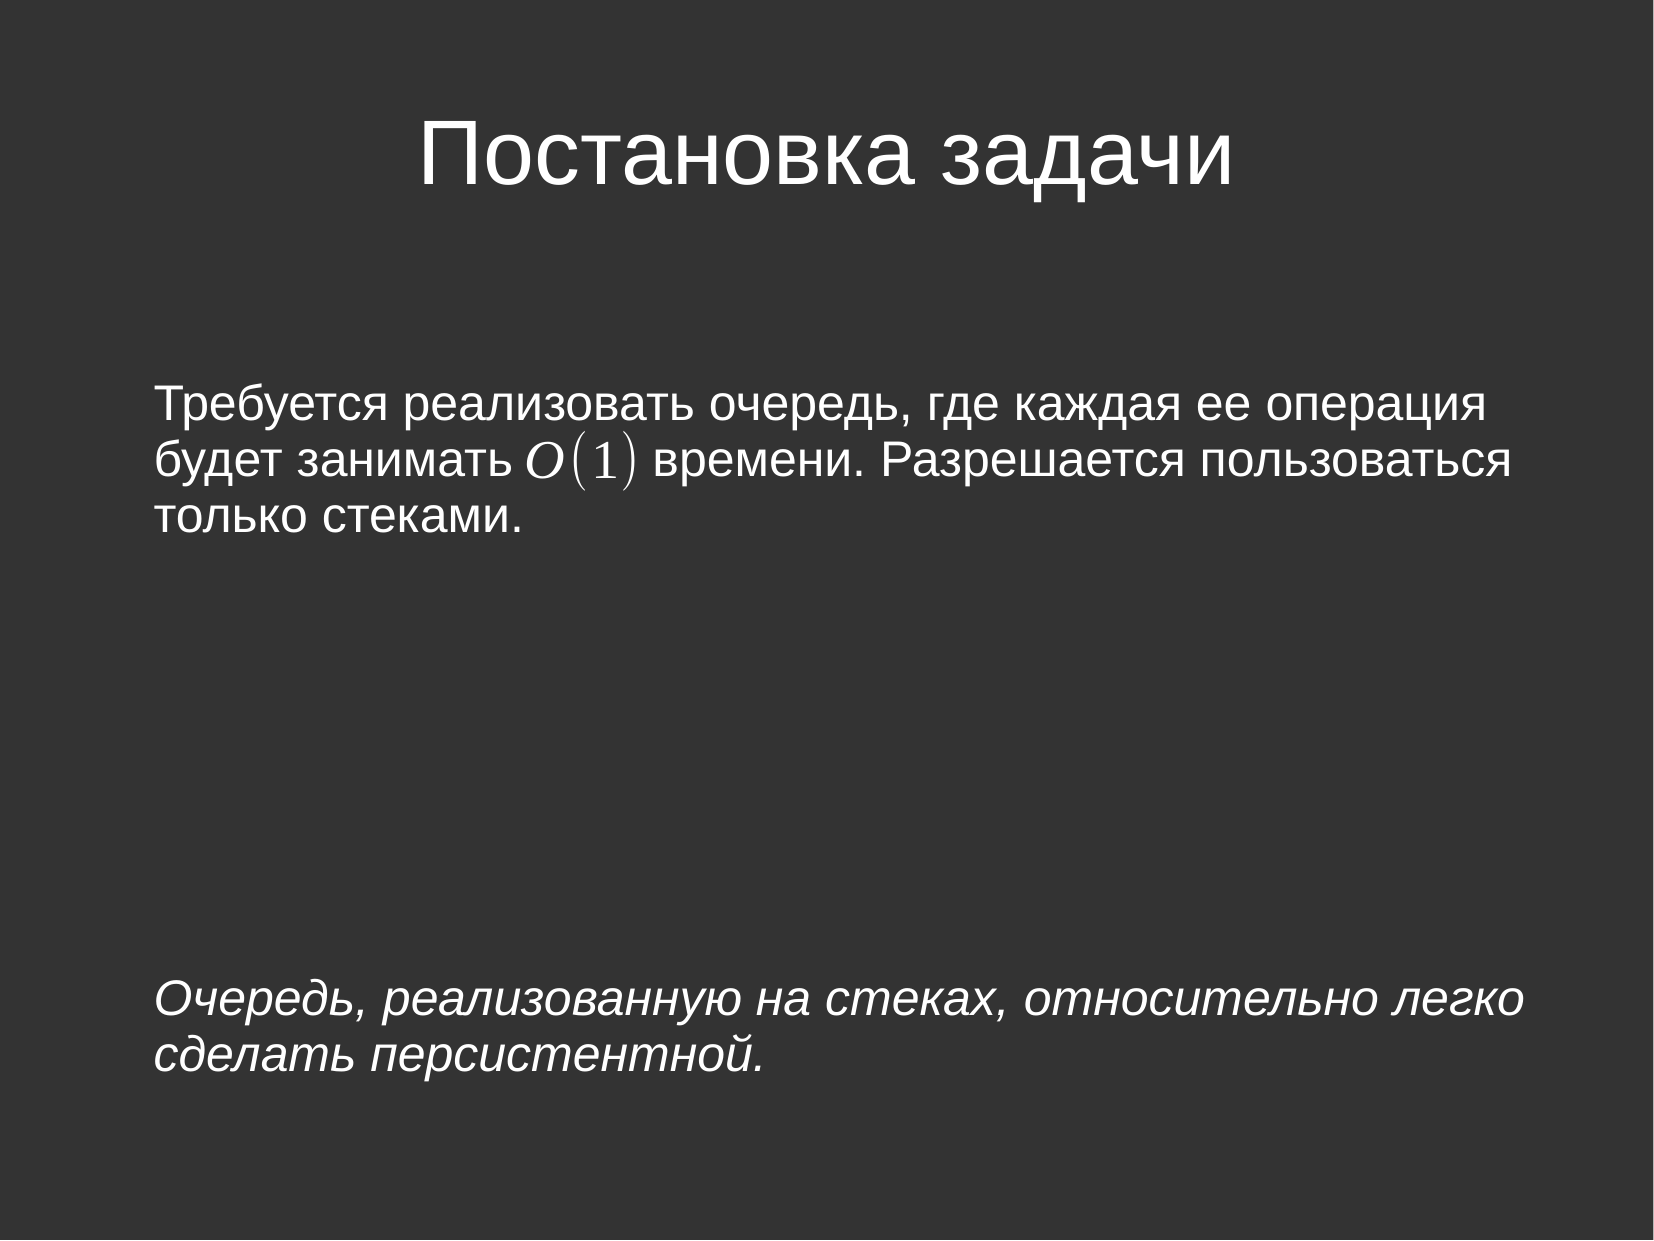

# Постановка задачи
Требуется реализовать очередь, где каждая ее операция будет занимать времени. Разрешается пользоваться только стеками.
Очередь, реализованную на стеках, относительно легко сделать персистентной.